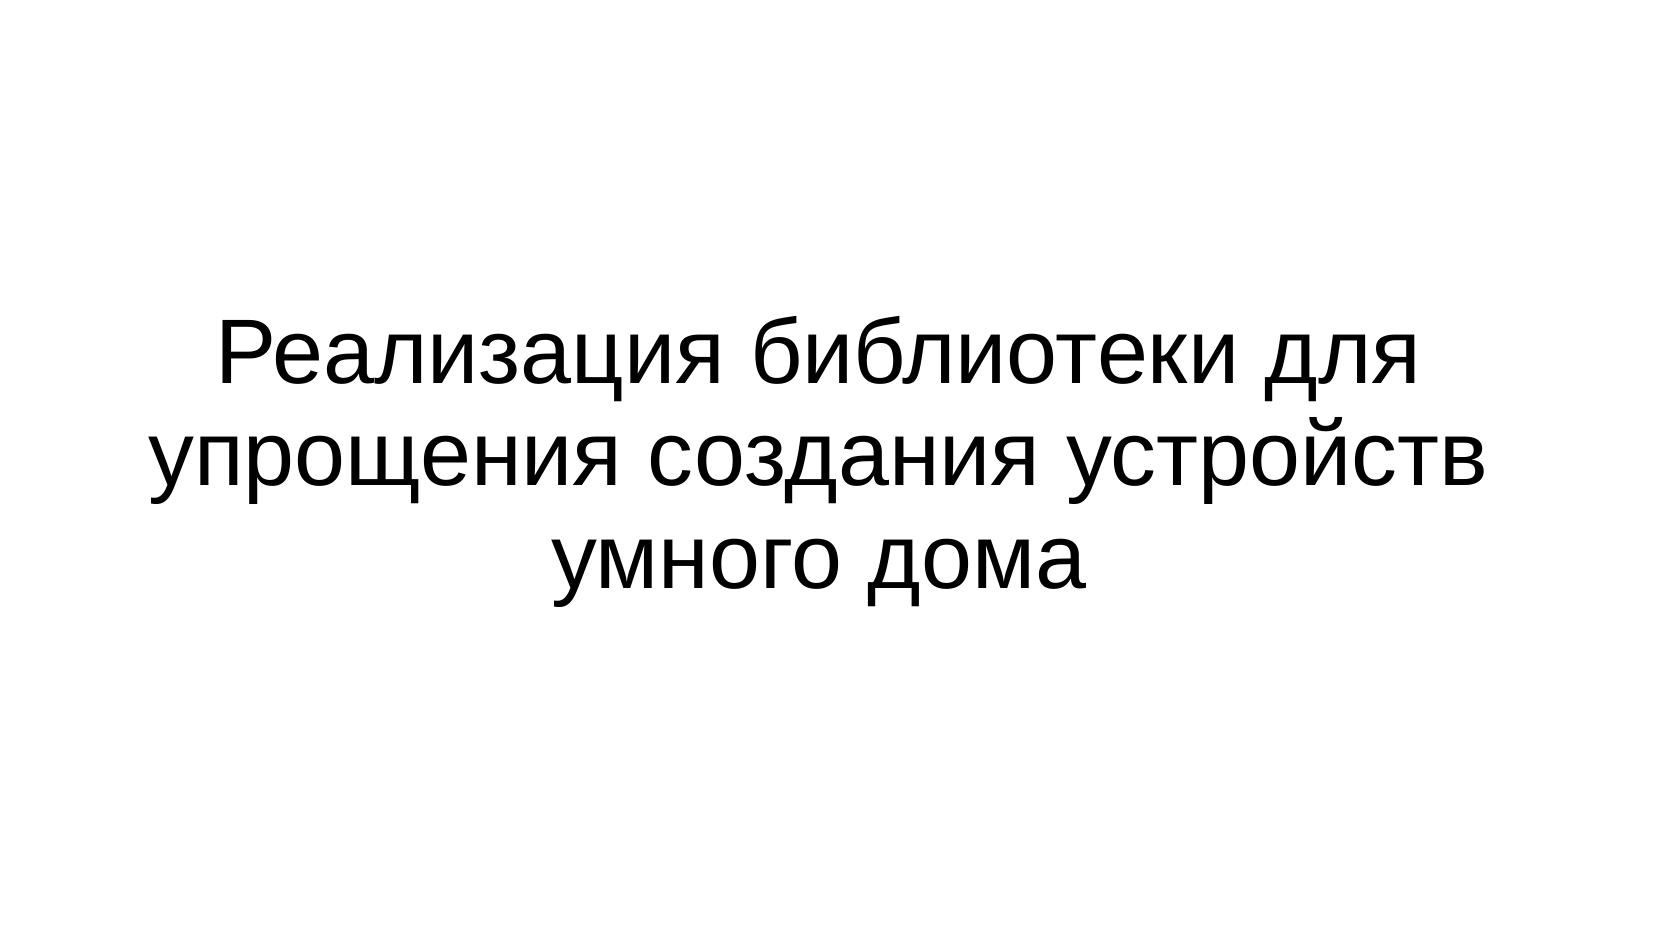

# Реализация библиотеки для упрощения создания устройств умного дома